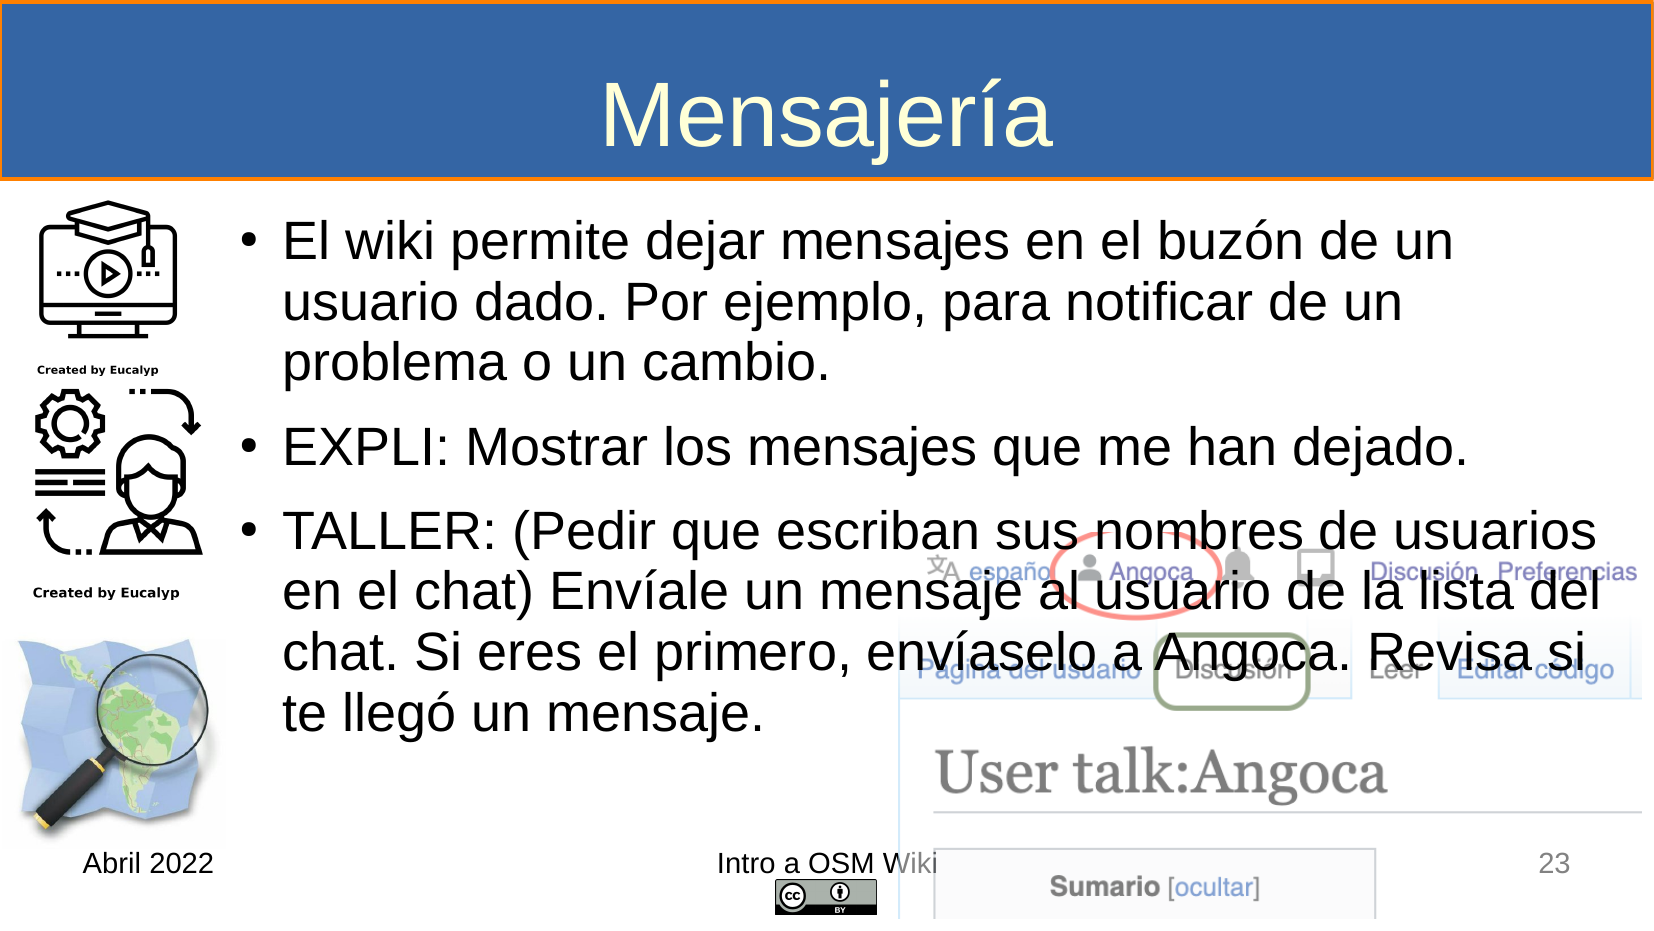

# Mensajería
El wiki permite dejar mensajes en el buzón de un usuario dado. Por ejemplo, para notificar de un problema o un cambio.
EXPLI: Mostrar los mensajes que me han dejado.
TALLER: (Pedir que escriban sus nombres de usuarios en el chat) Envíale un mensaje al usuario de la lista del chat. Si eres el primero, envíaselo a Angoca. Revisa si te llegó un mensaje.
Abril 2022
Intro a OSM Wiki
23